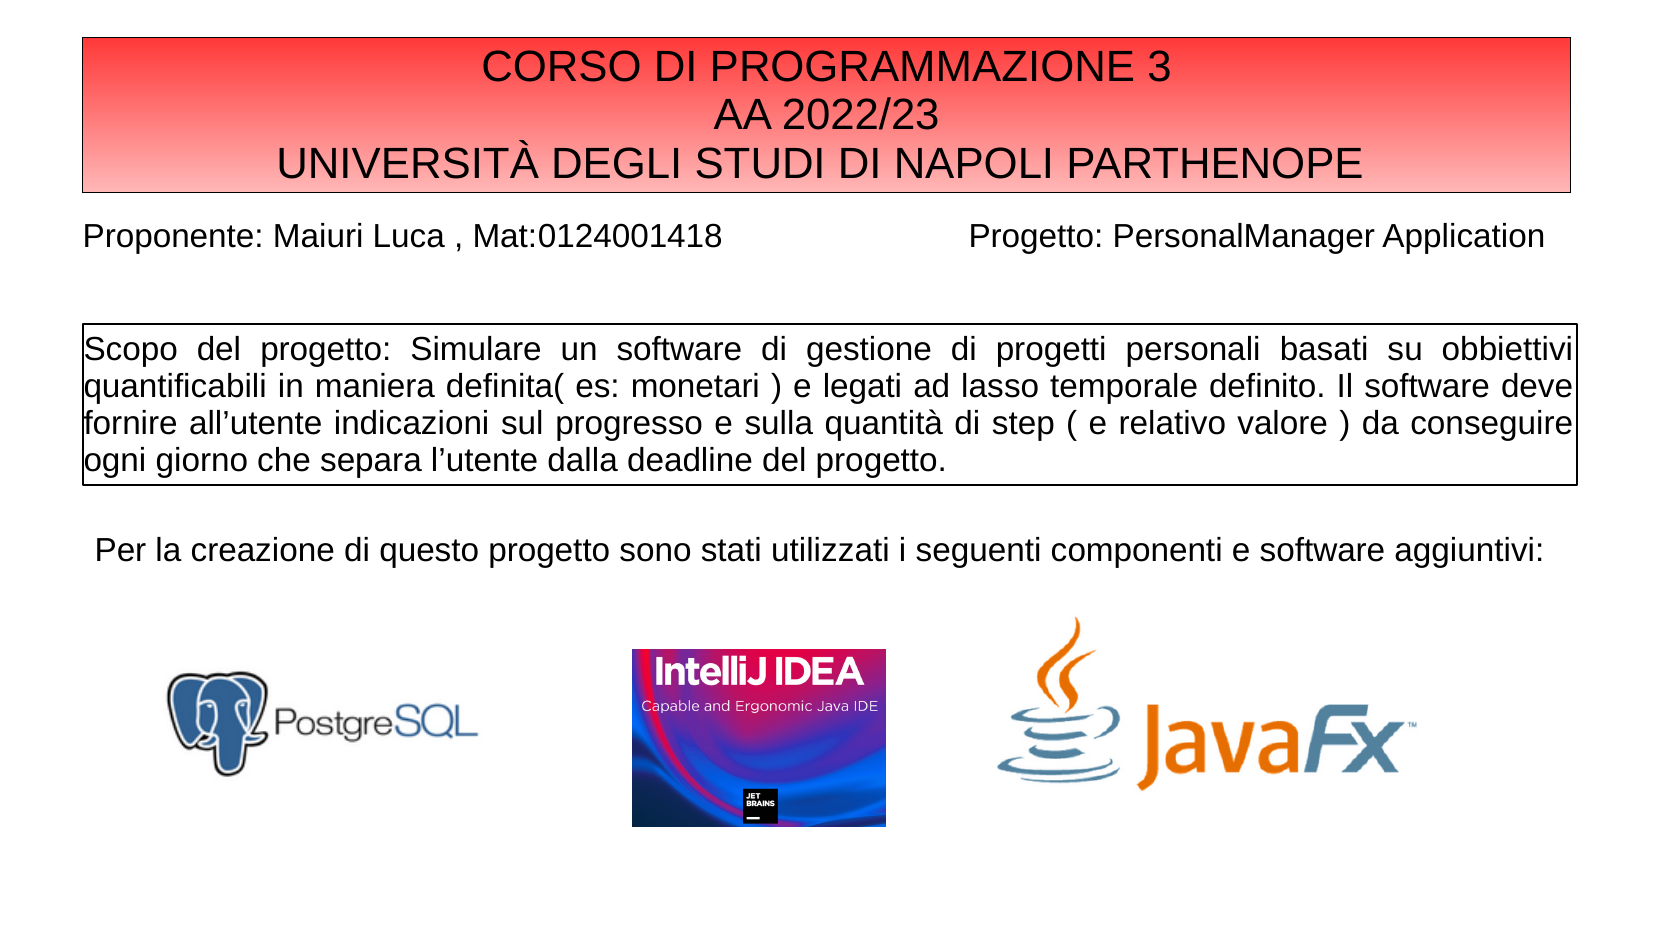

# CORSO DI PROGRAMMAZIONE 3 AA 2022/23 UNIVERSITÀ DEGLI STUDI DI NAPOLI PARTHENOPE
Proponente: Maiuri Luca , Mat:0124001418				Progetto: PersonalManager Application
Scopo del progetto: Simulare un software di gestione di progetti personali basati su obbiettivi quantificabili in maniera definita( es: monetari ) e legati ad lasso temporale definito. Il software deve fornire all’utente indicazioni sul progresso e sulla quantità di step ( e relativo valore ) da conseguire ogni giorno che separa l’utente dalla deadline del progetto.
Per la creazione di questo progetto sono stati utilizzati i seguenti componenti e software aggiuntivi: